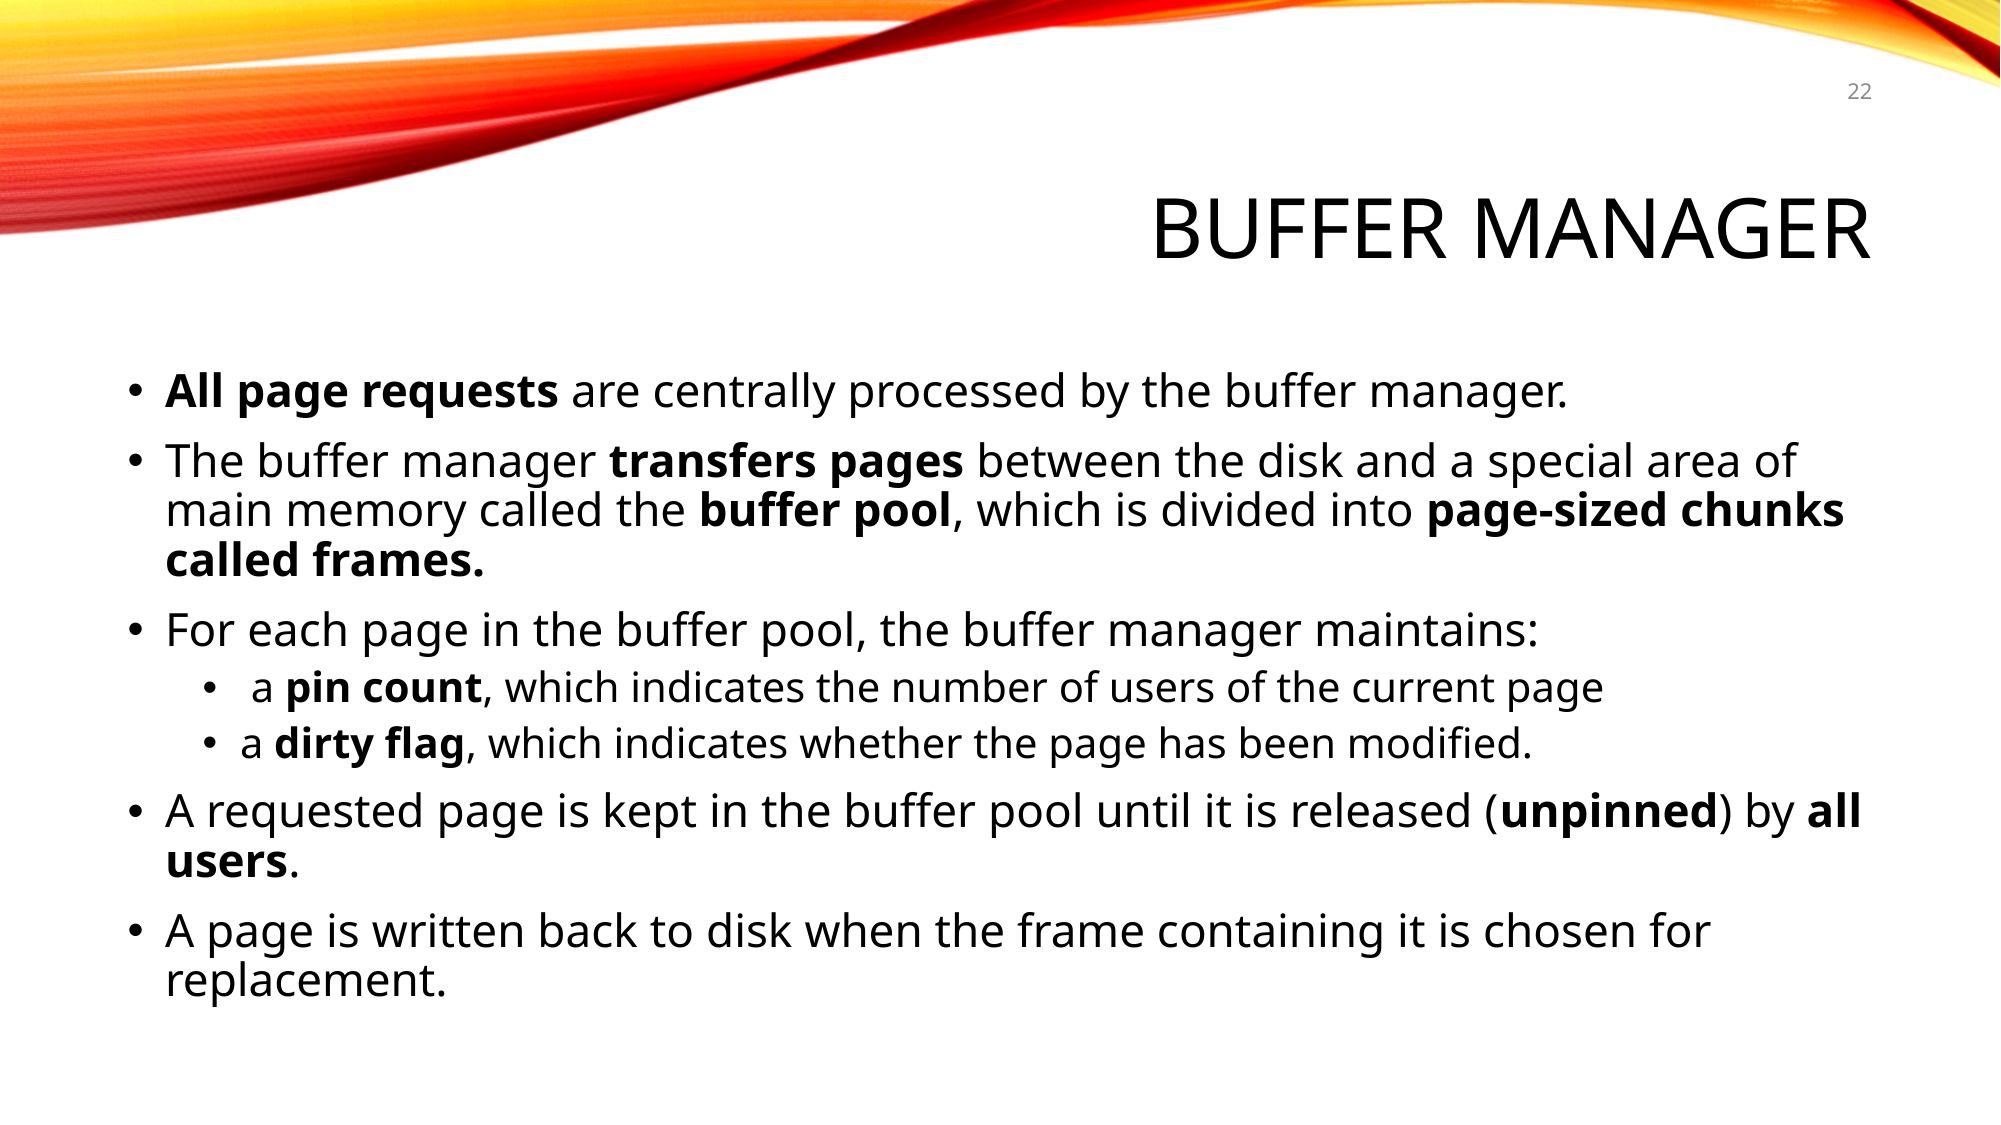

# buffer manager
All page requests are centrally processed by the buffer manager.
The buffer manager transfers pages between the disk and a special area of main memory called the buffer pool, which is divided into page-sized chunks called frames.
For each page in the buffer pool, the buffer manager maintains:
 a pin count, which indicates the number of users of the current page
a dirty flag, which indicates whether the page has been modified.
A requested page is kept in the buffer pool until it is released (unpinned) by all users.
A page is written back to disk when the frame containing it is chosen for replacement.